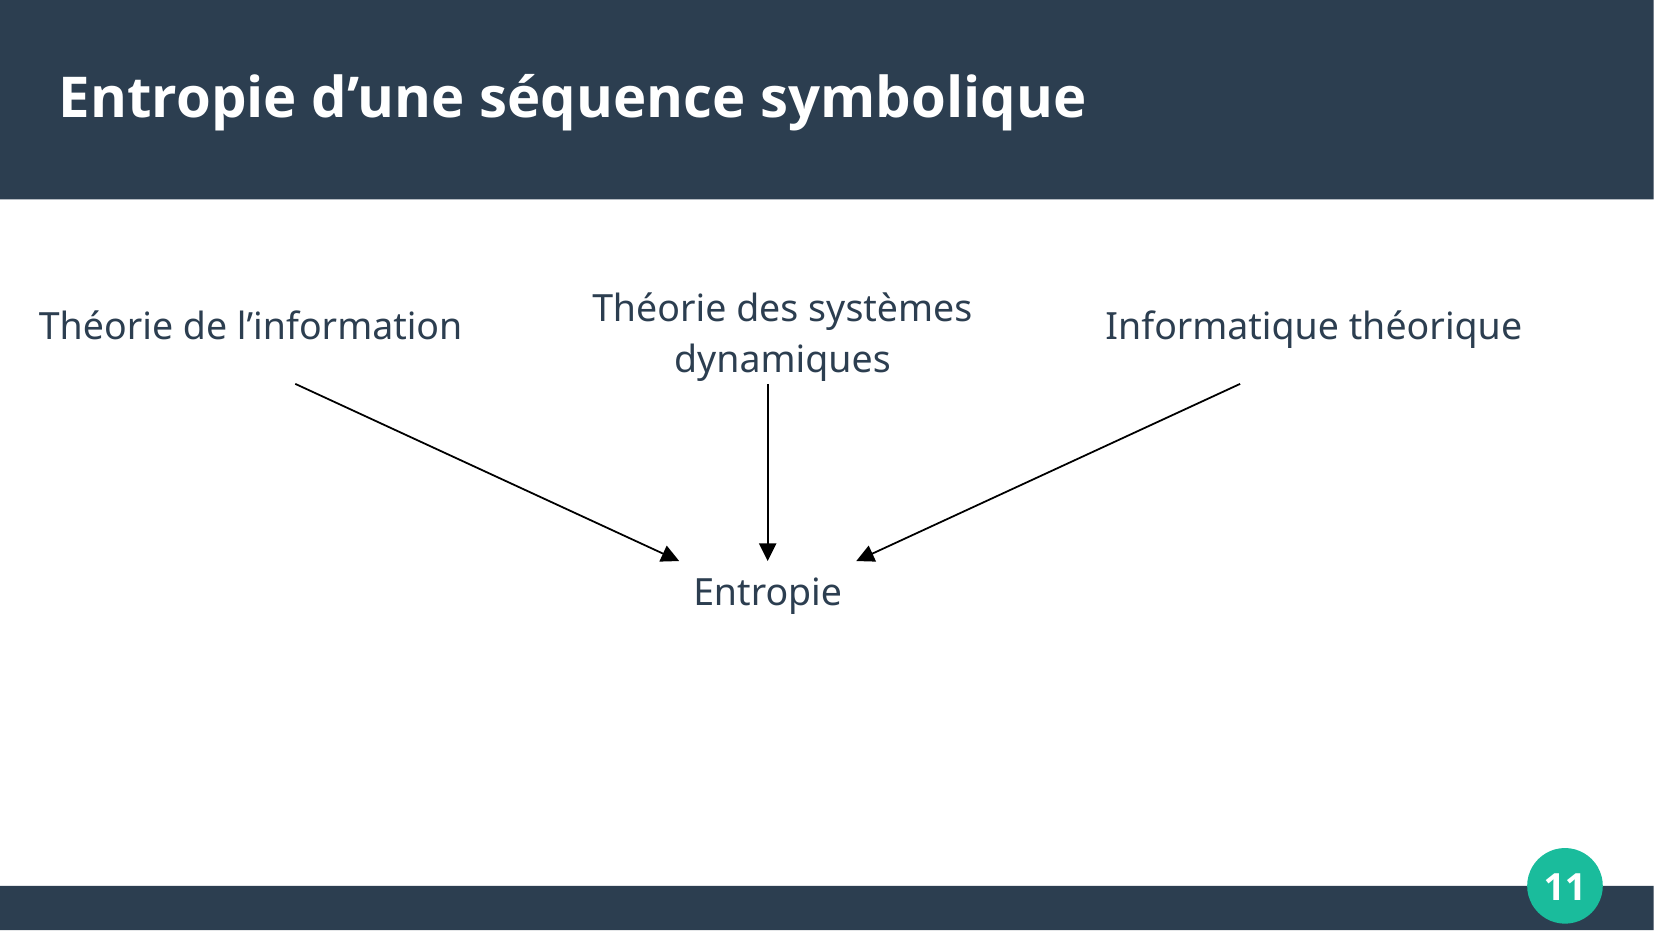

# Entropie d’une séquence symbolique
Théorie des systèmes dynamiques
Théorie de l’information
Informatique théorique
Entropie